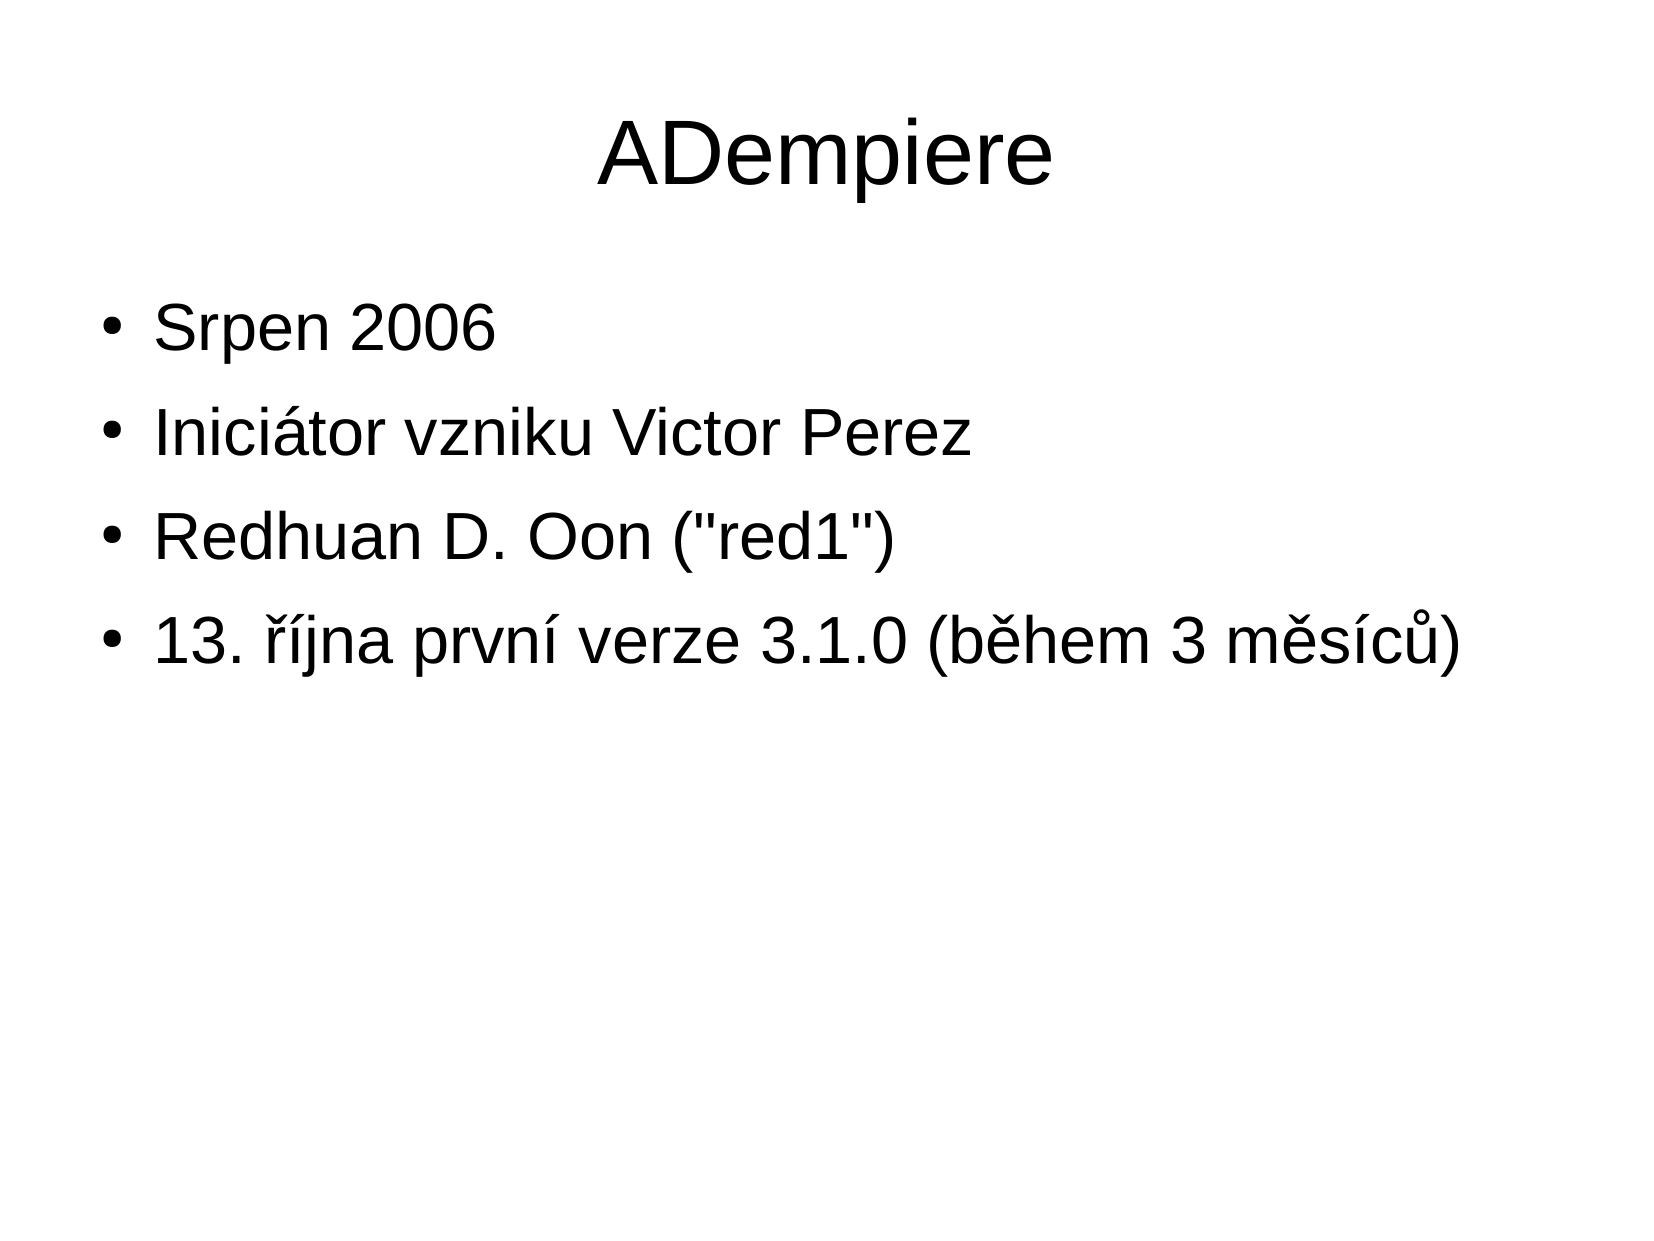

# ADempiere
Srpen 2006
Iniciátor vzniku Victor Perez
Redhuan D. Oon ("red1")
13. října první verze 3.1.0 (během 3 měsíců)